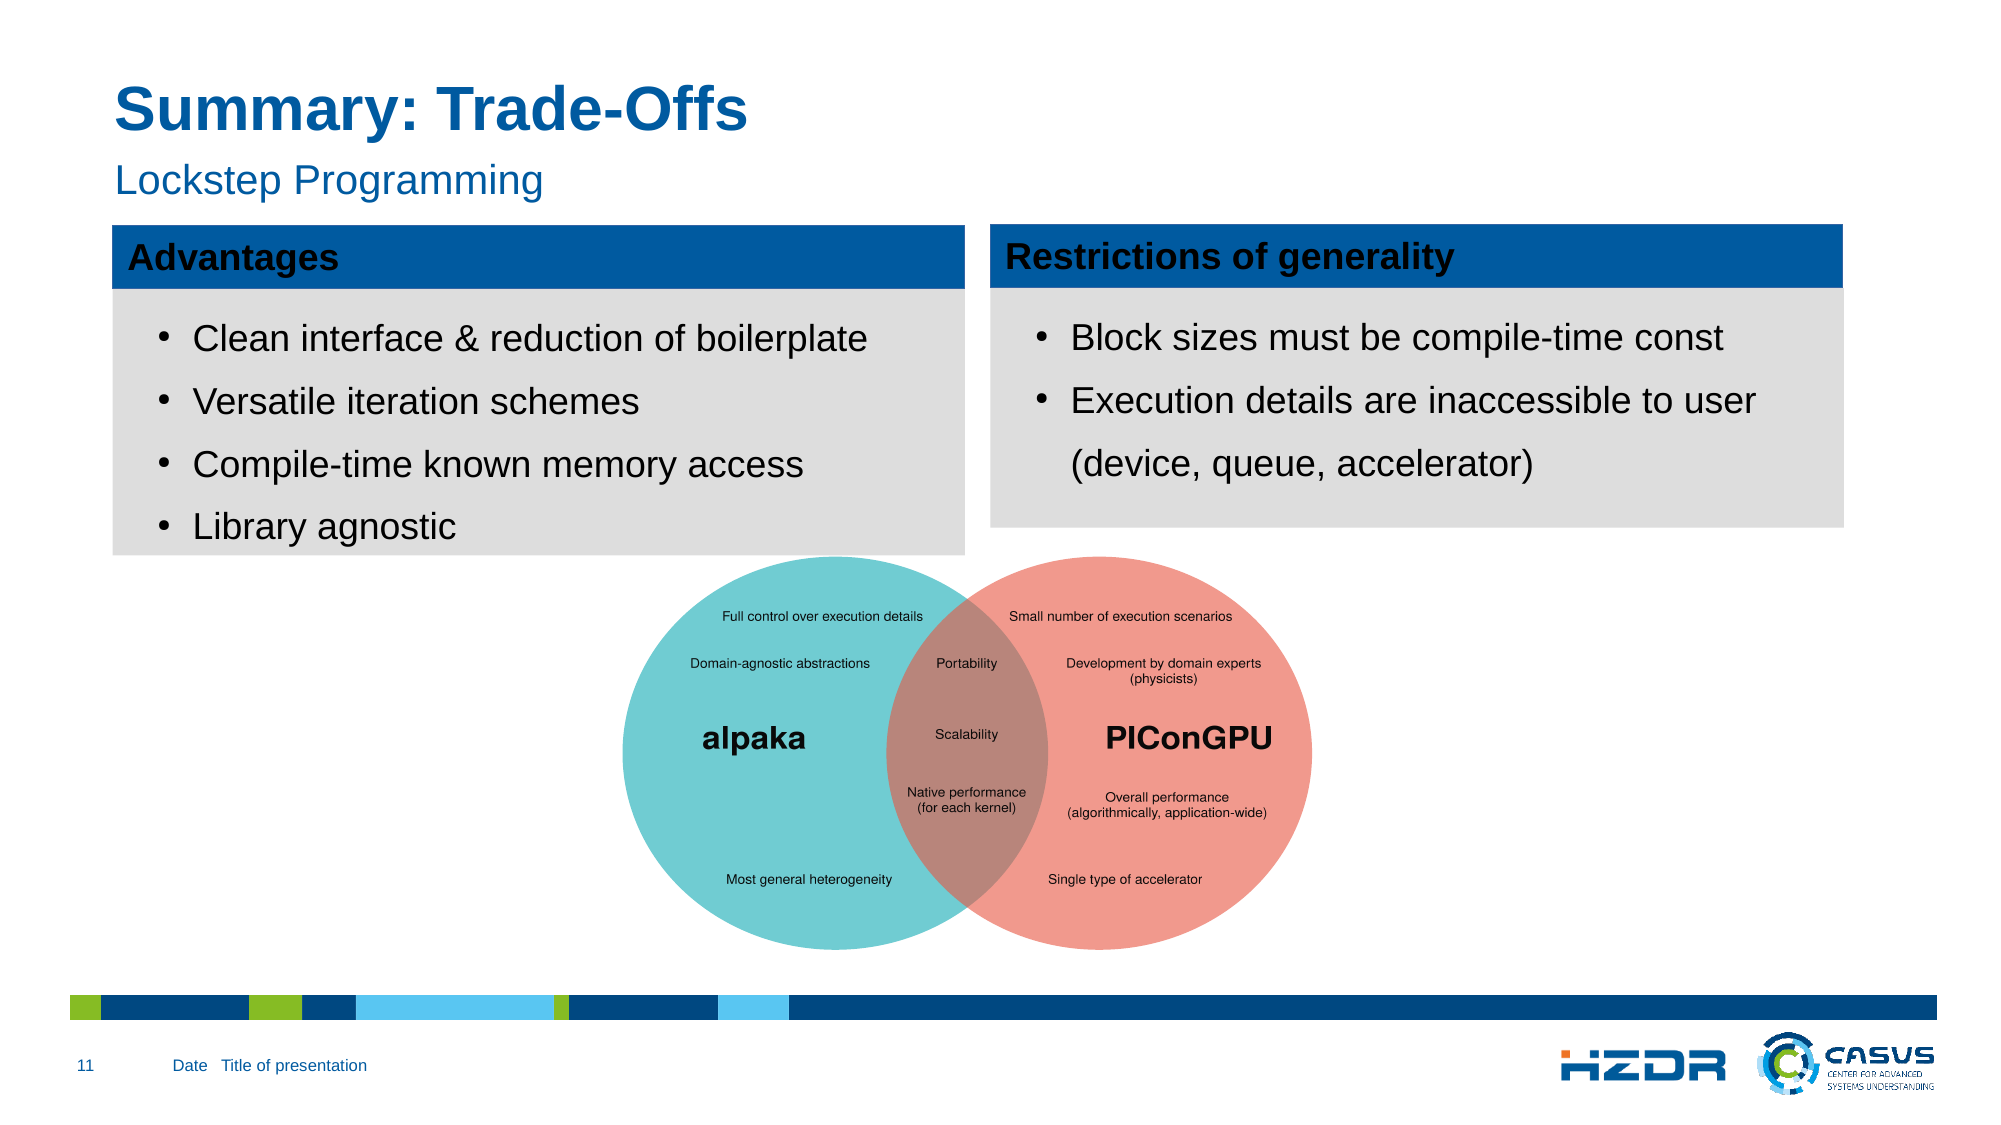

# Summary: Trade-Offs
Lockstep Programming
Restrictions of generality
Block sizes must be compile-time const
Execution details are inaccessible to user
(device, queue, accelerator)
Advantages
Clean interface & reduction of boilerplate
Versatile iteration schemes
Compile-time known memory access
Library agnostic
11
Date
Title of presentation